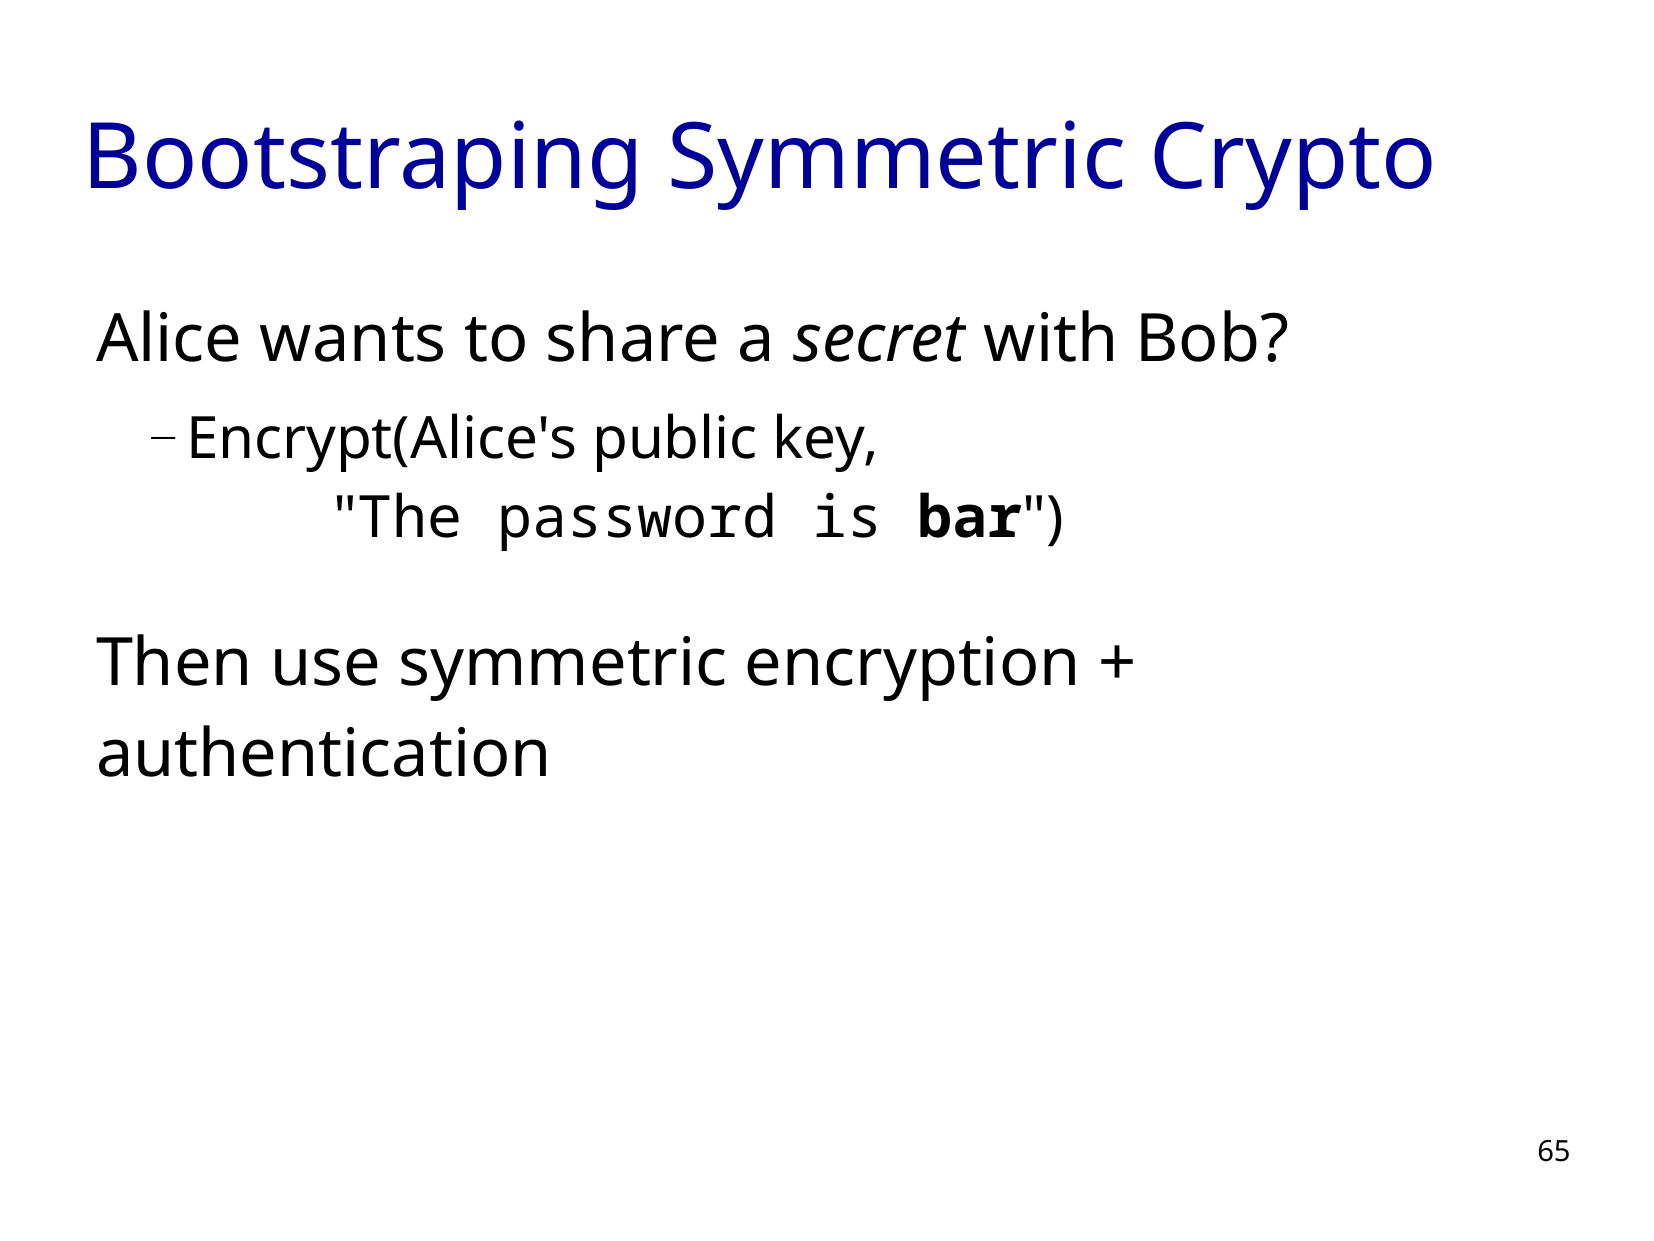

# Bootstraping Symmetric Crypto
Alice wants to share a secret with Bob?
Encrypt(Alice's public key,
		"The password is bar")
Then use symmetric encryption + authentication
65